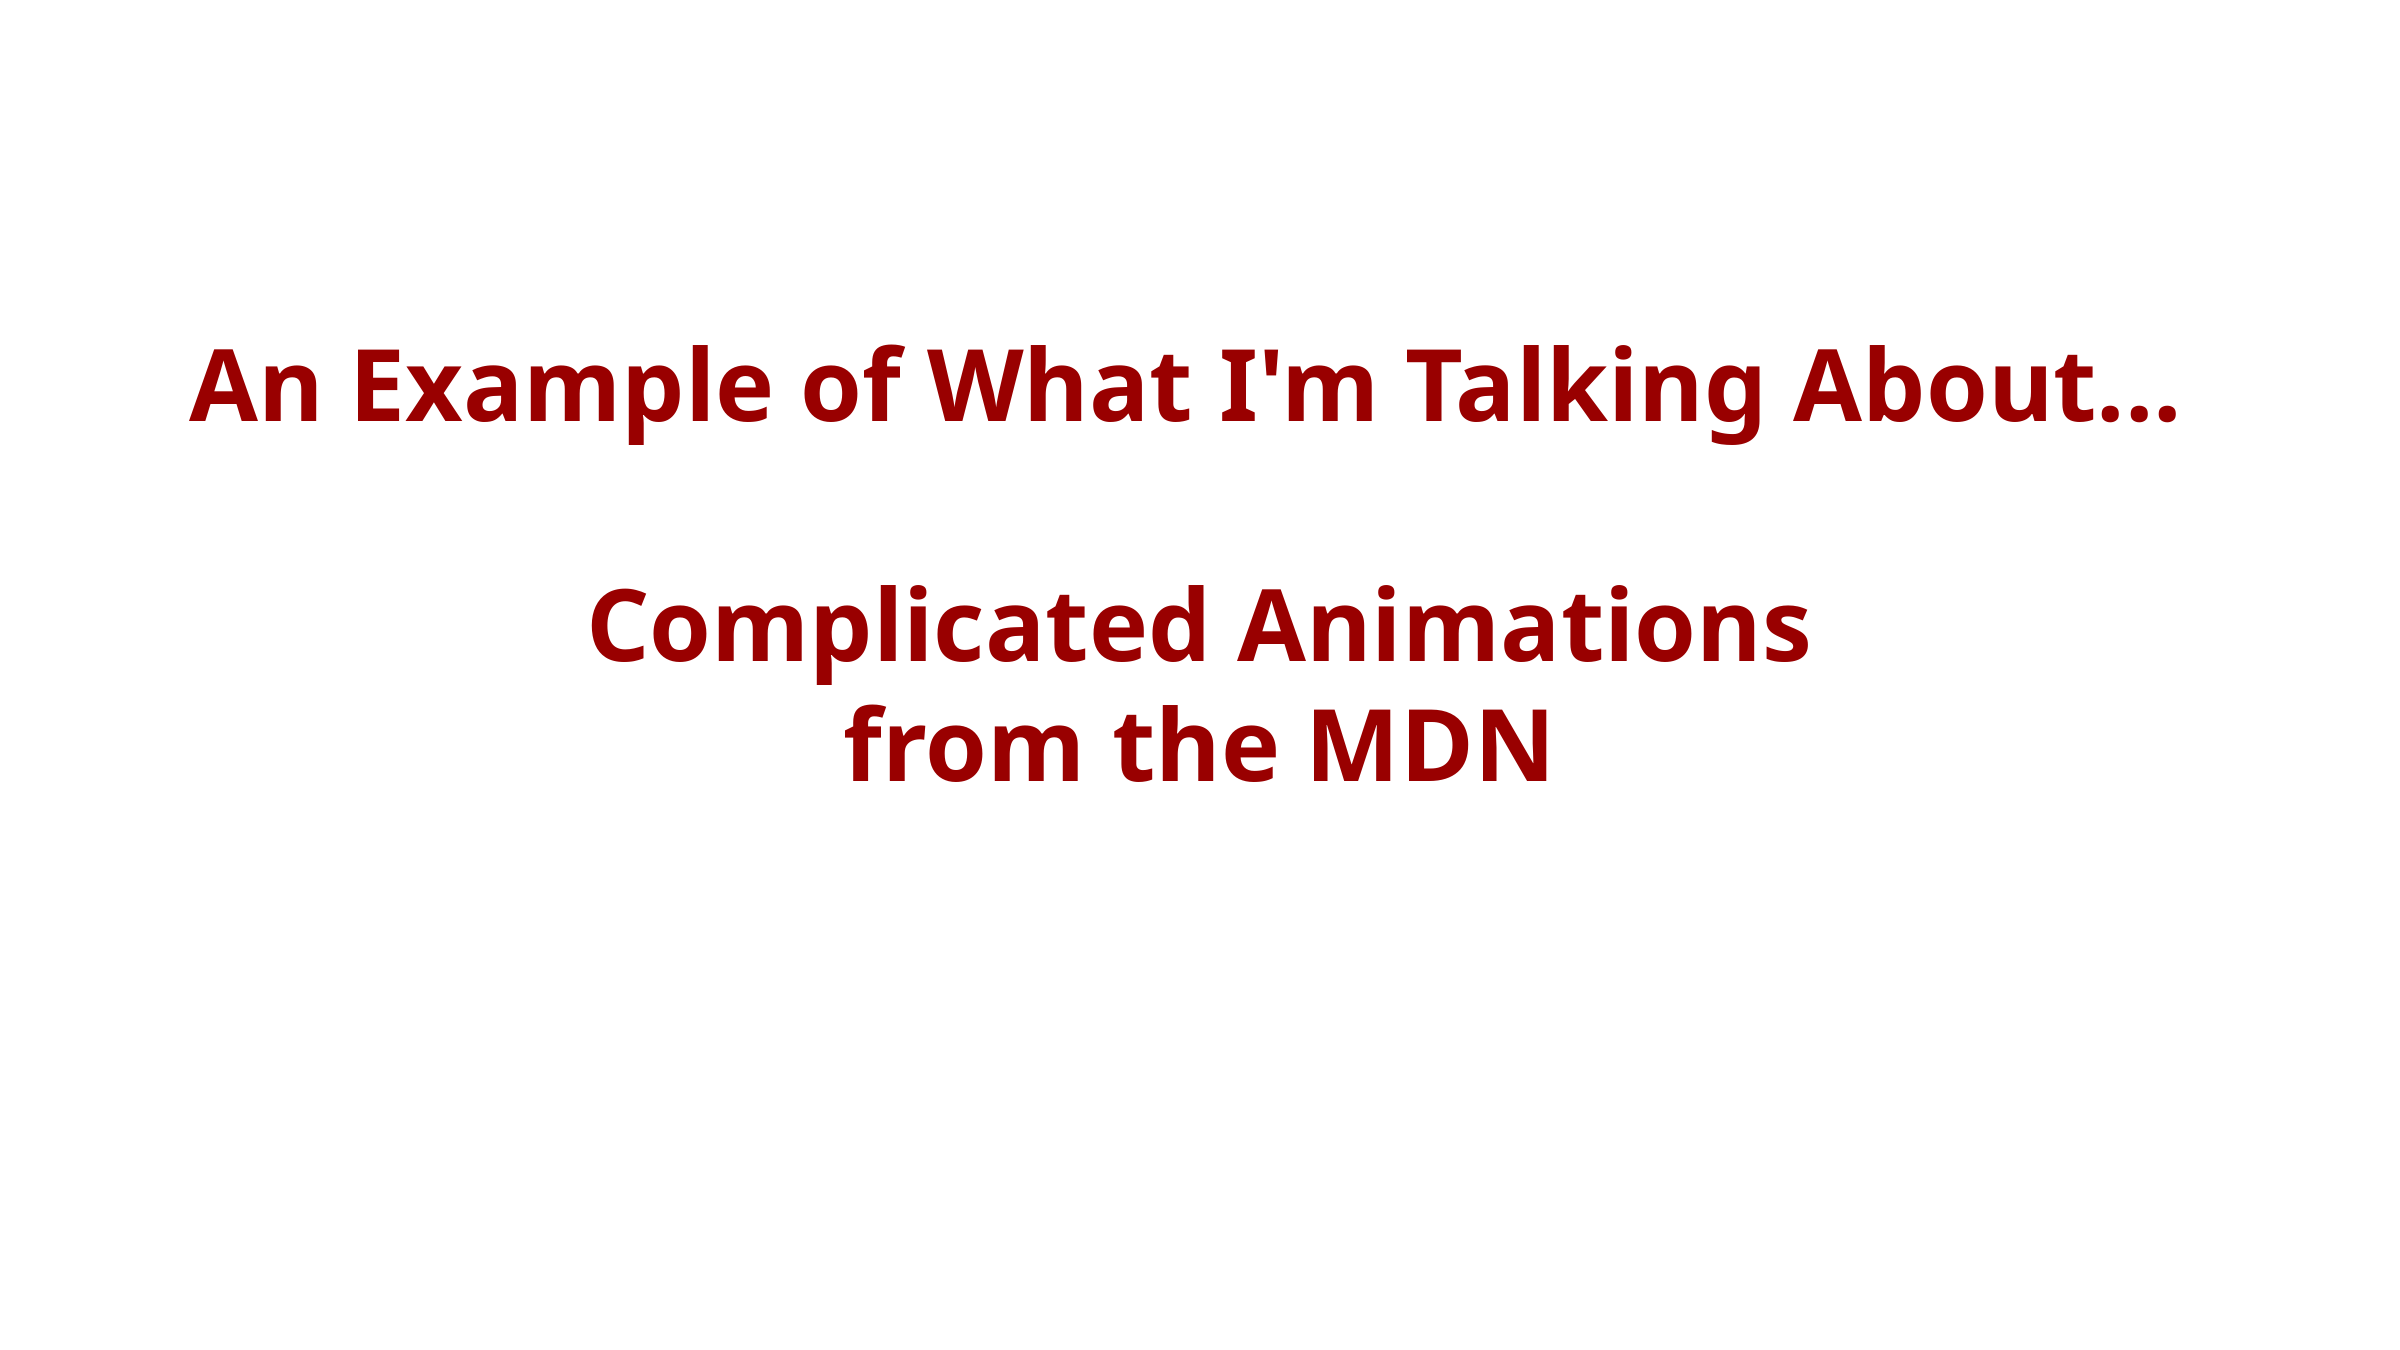

An Example of What I'm Talking About...
Complicated Animations
from the MDN